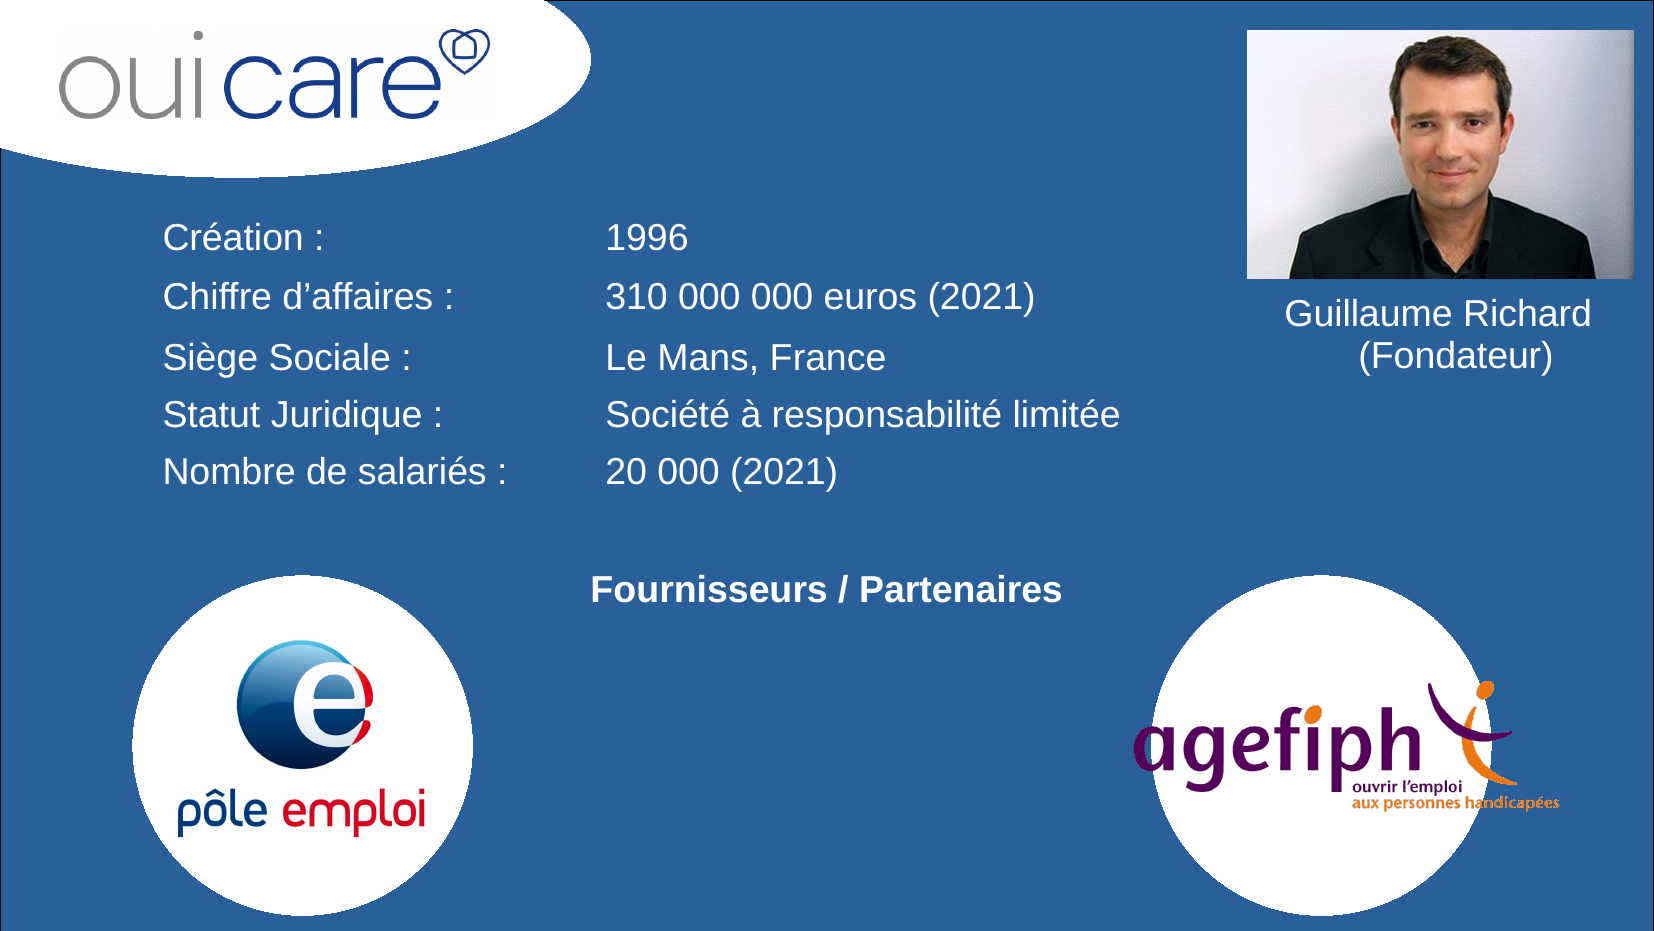

Création : 				1996
Chiffre d’affaires :			310 000 000 euros (2021)
Guillaume Richard
	(Fondateur)
Siège Sociale :			Le Mans, France
Statut Juridique :			Société à responsabilité limitée
Nombre de salariés : 		20 000 (2021)
Fournisseurs / Partenaires